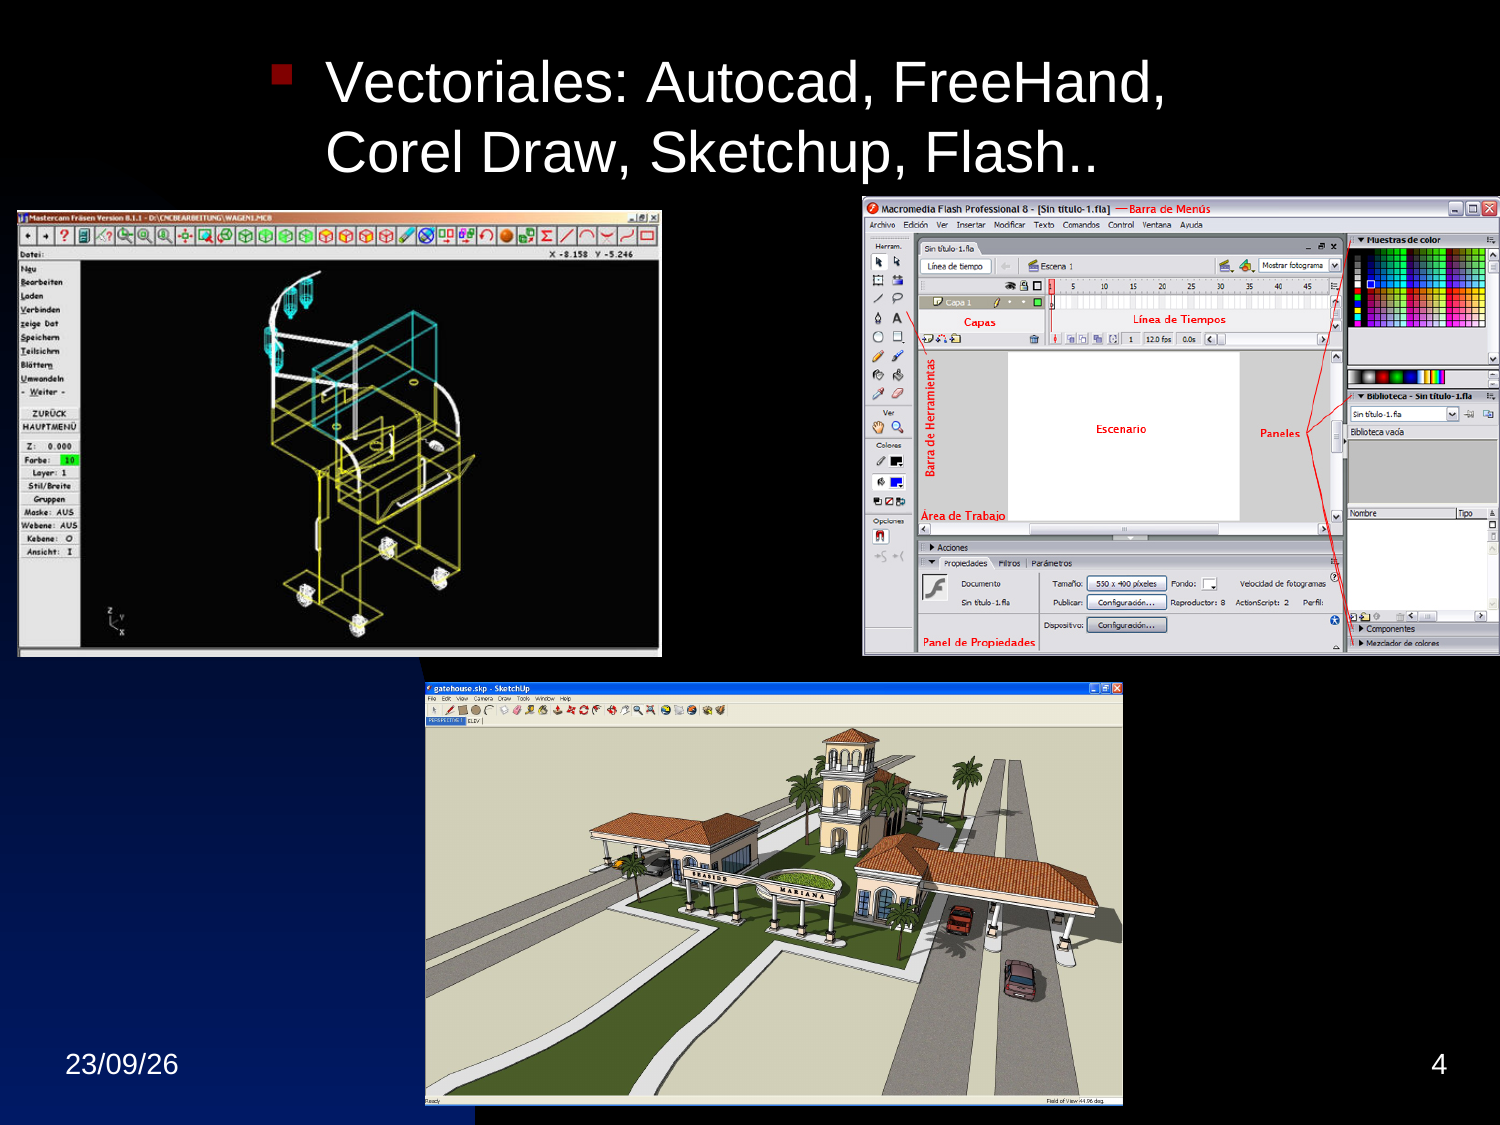

Vectoriales: Autocad, FreeHand, Corel Draw, Sketchup, Flash..
4